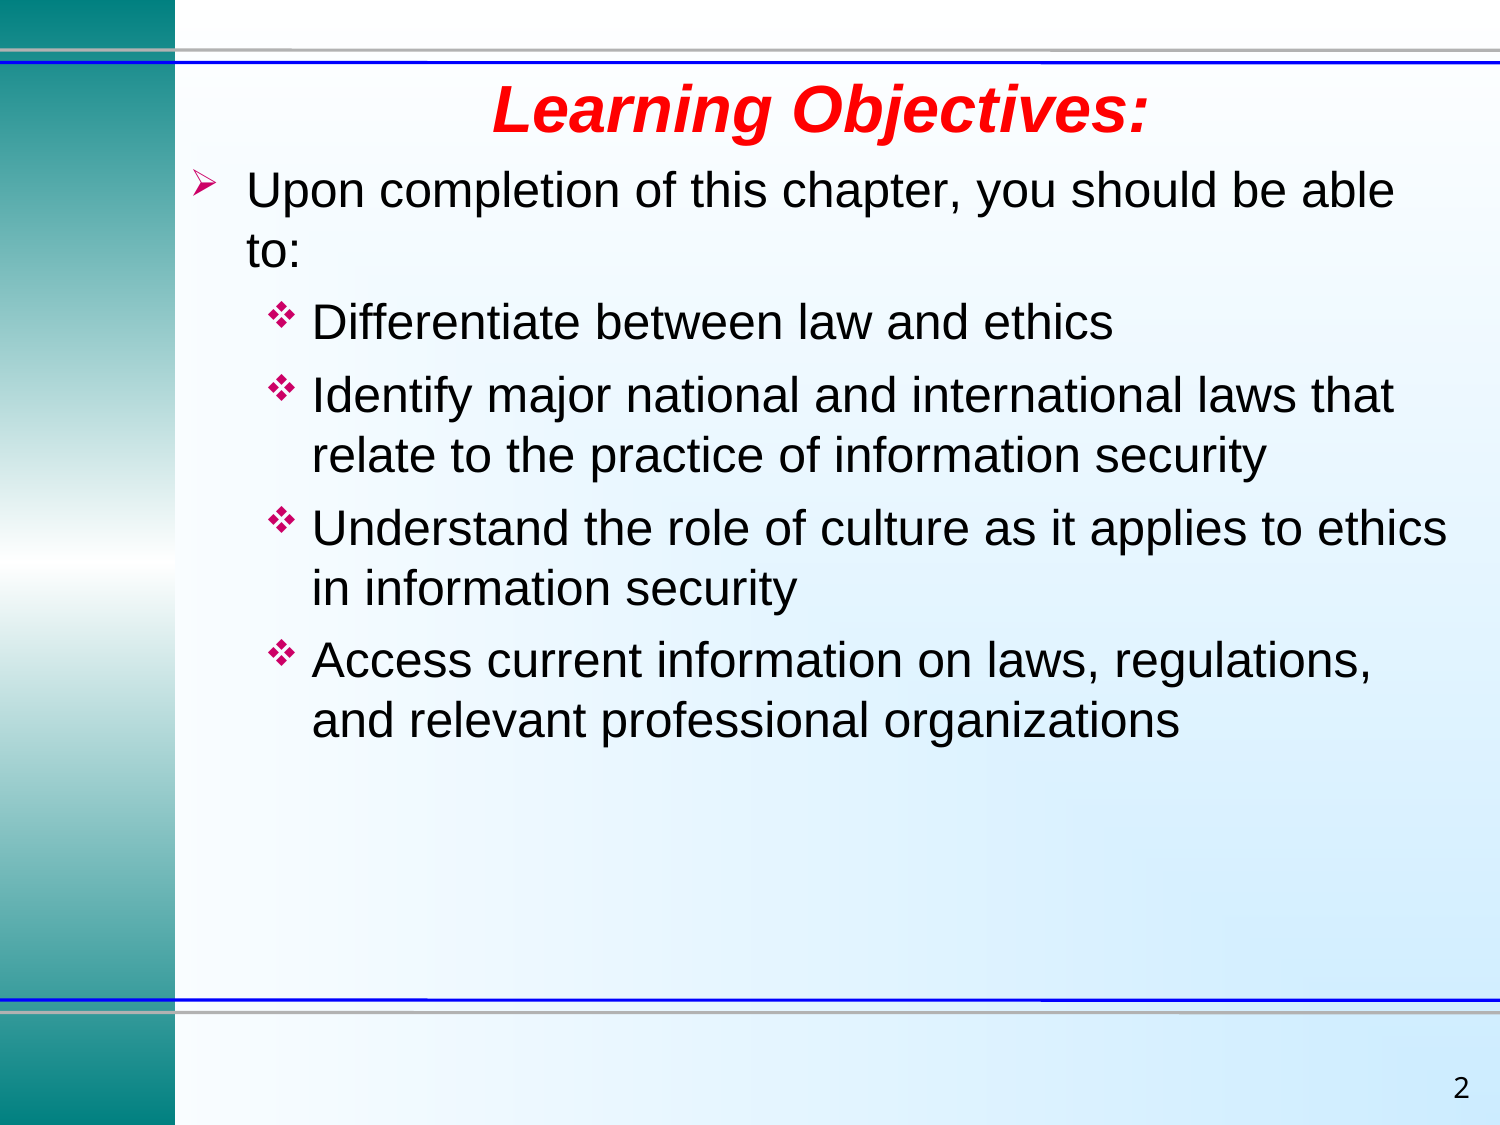

Learning Objectives:
Upon completion of this chapter, you should be able to:
Differentiate between law and ethics
Identify major national and international laws that relate to the practice of information security
Understand the role of culture as it applies to ethics in information security
Access current information on laws, regulations, and relevant professional organizations